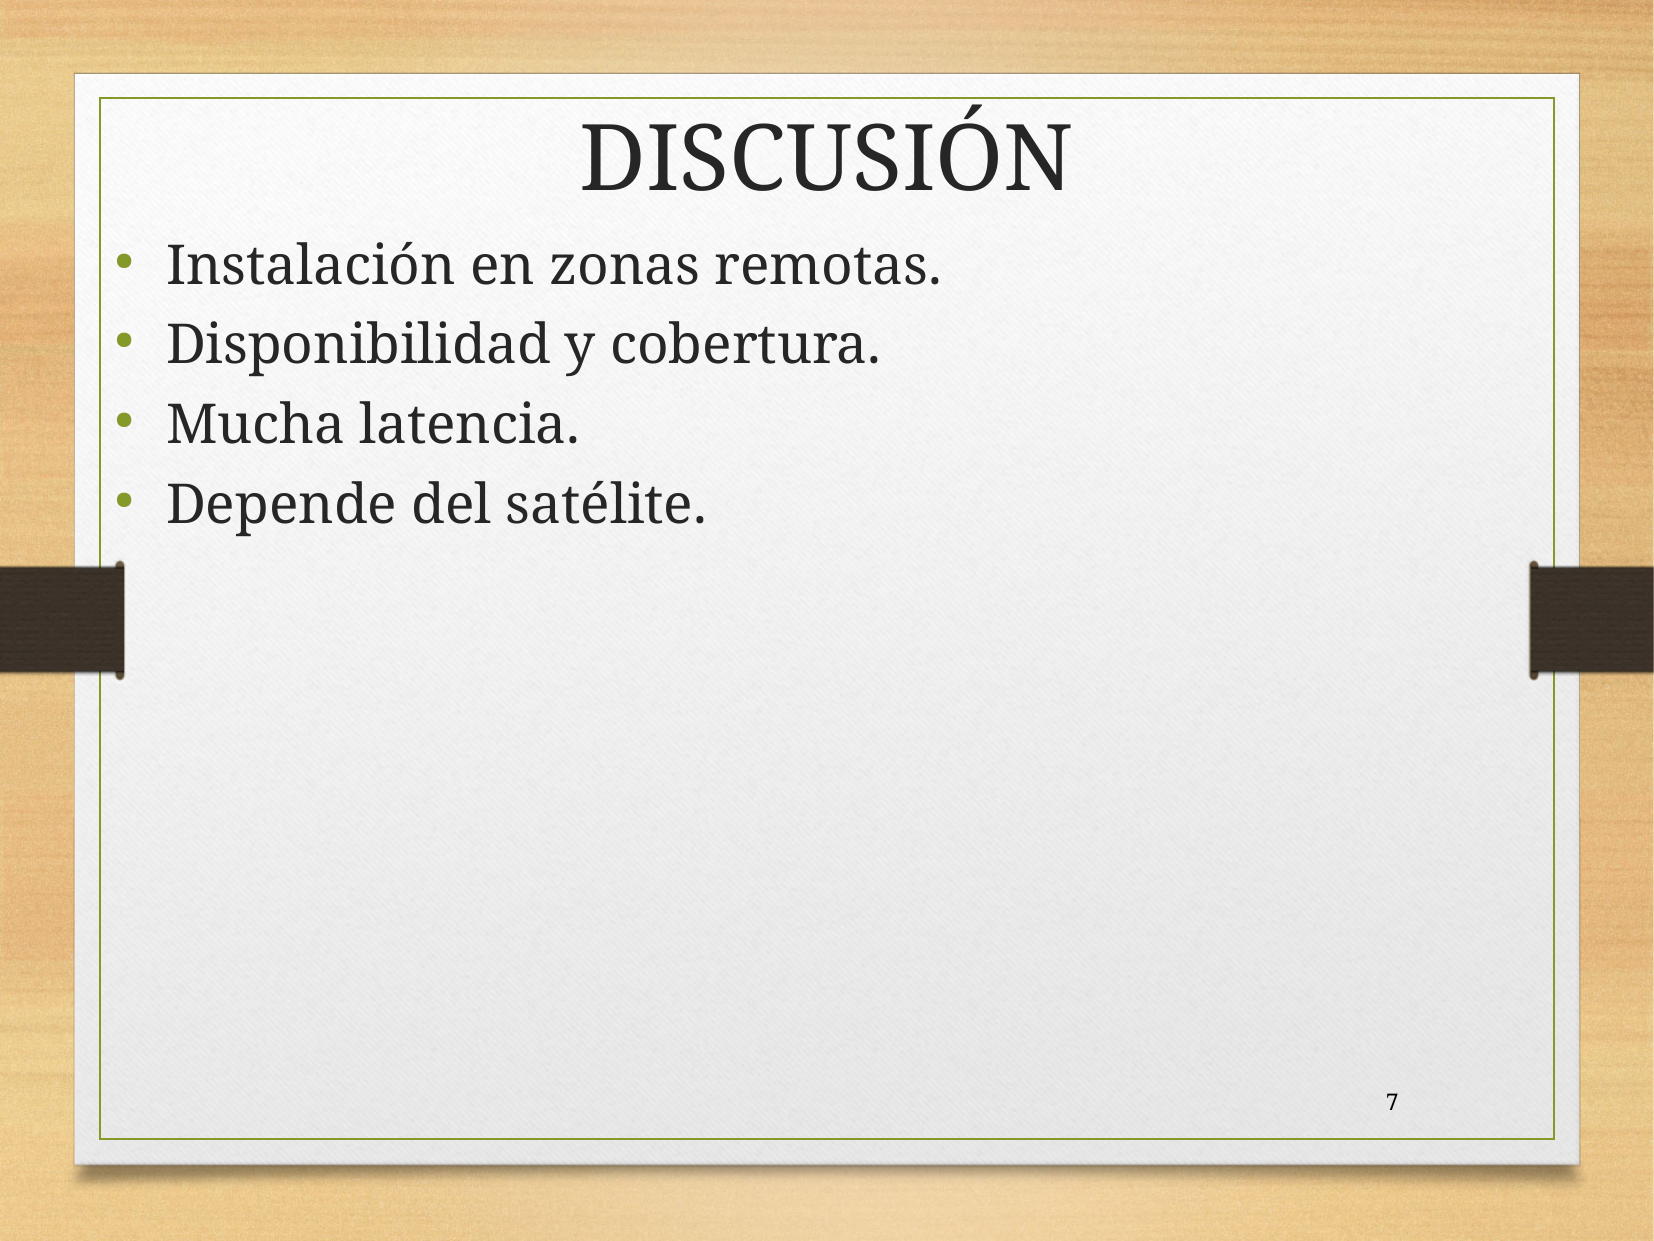

# DISCUSIÓN
Instalación en zonas remotas.
Disponibilidad y cobertura.
Mucha latencia.
Depende del satélite.